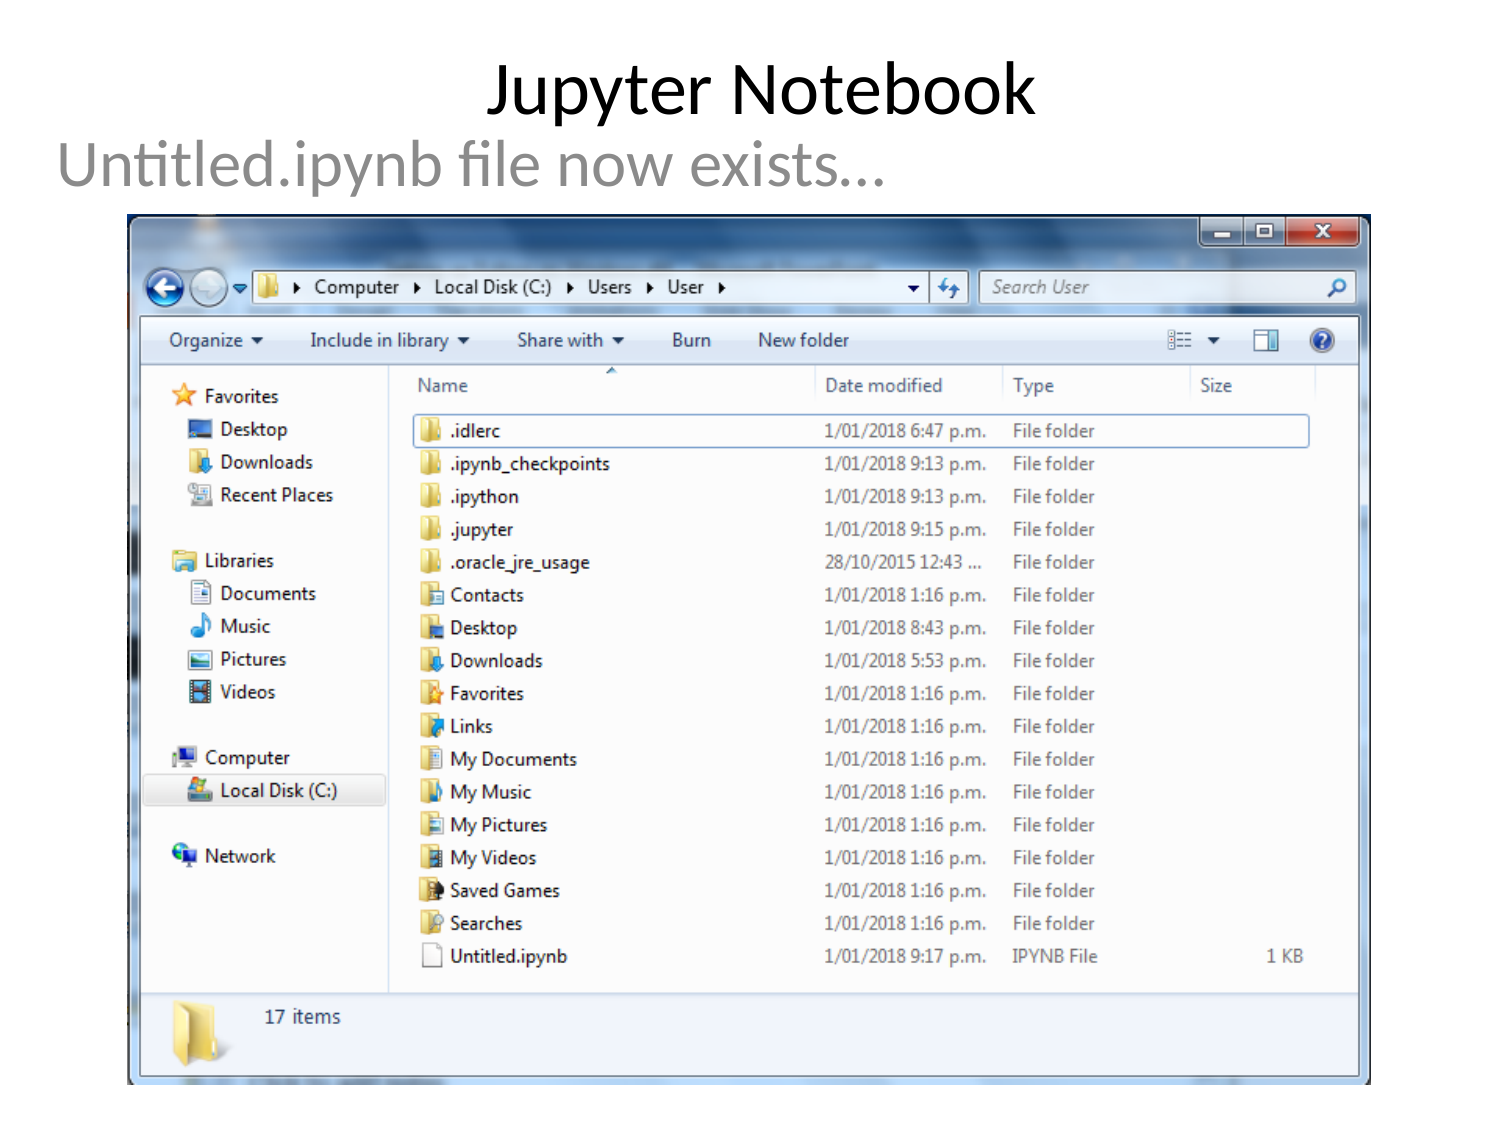

# Jupyter Notebook
Untitled.ipynb file now exists…